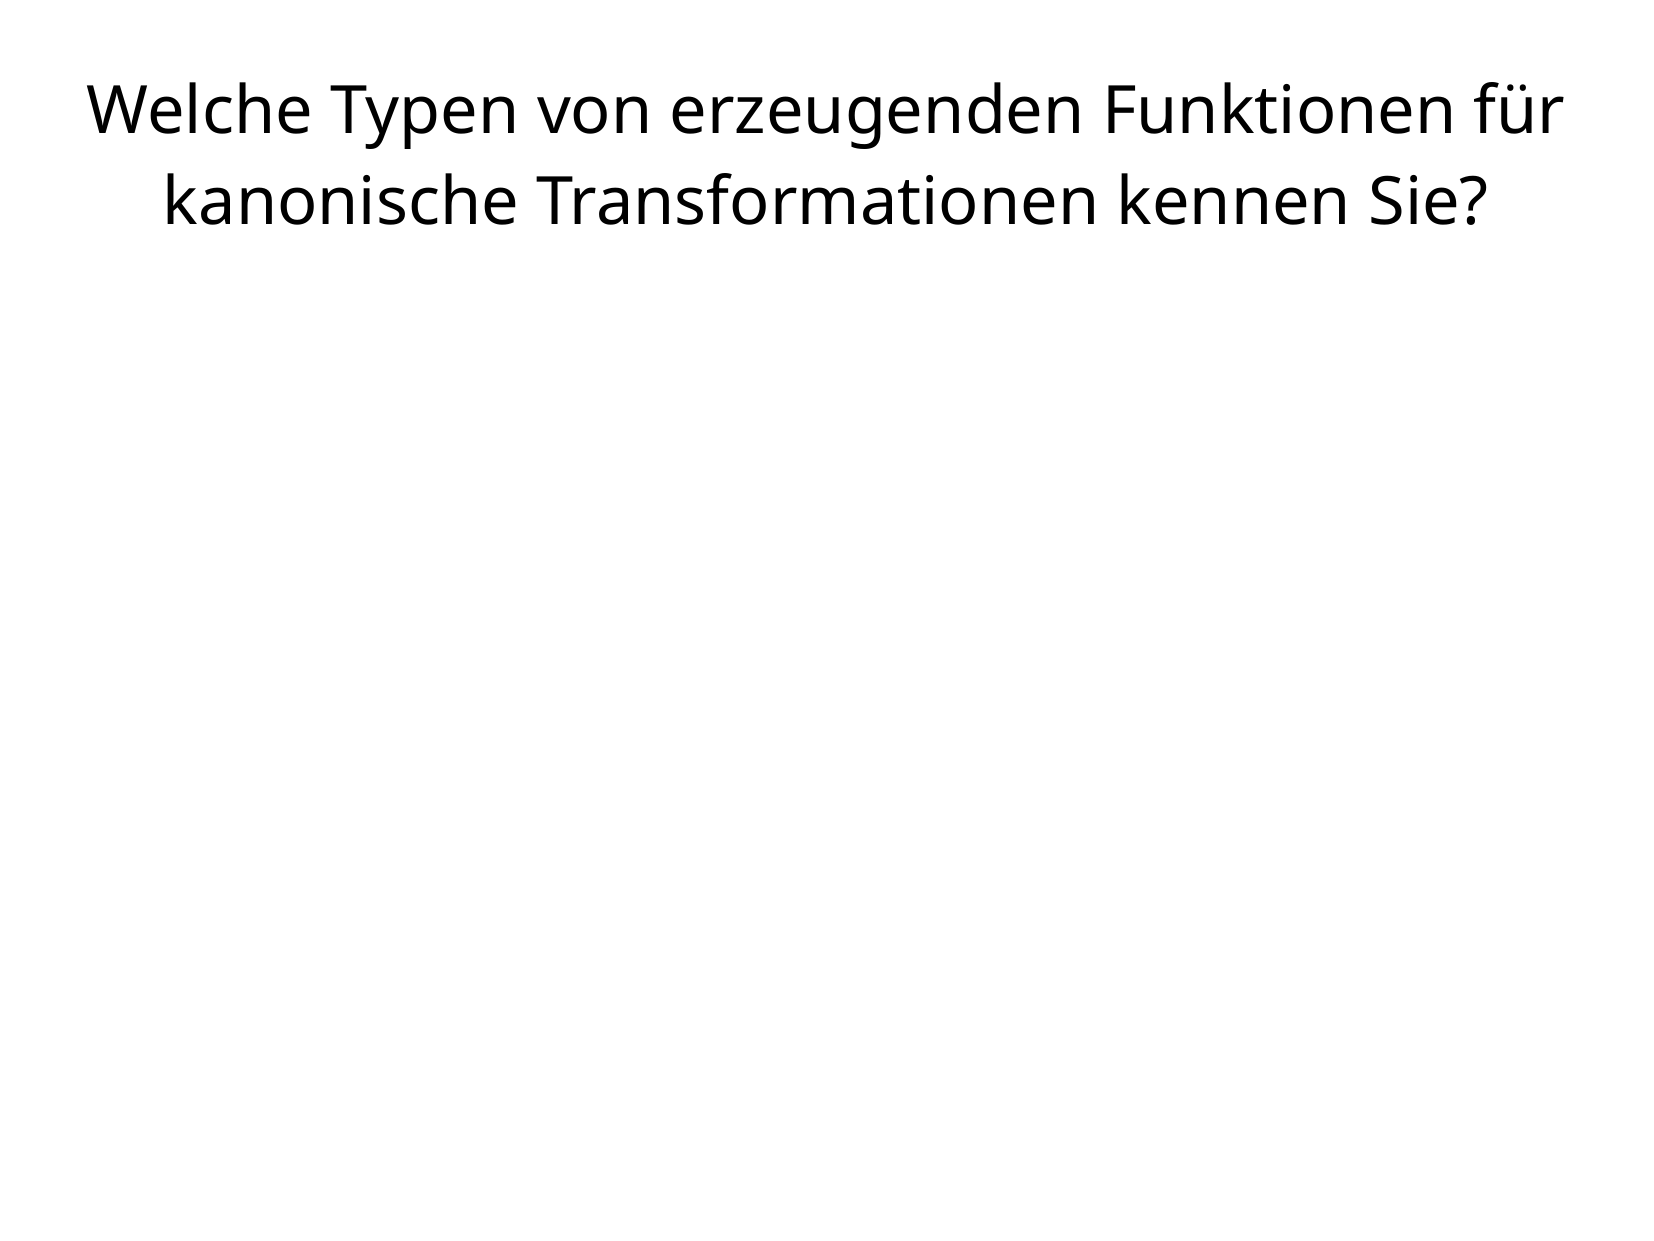

# Welche Typen von erzeugenden Funktionen für kanonische Transformationen kennen Sie?